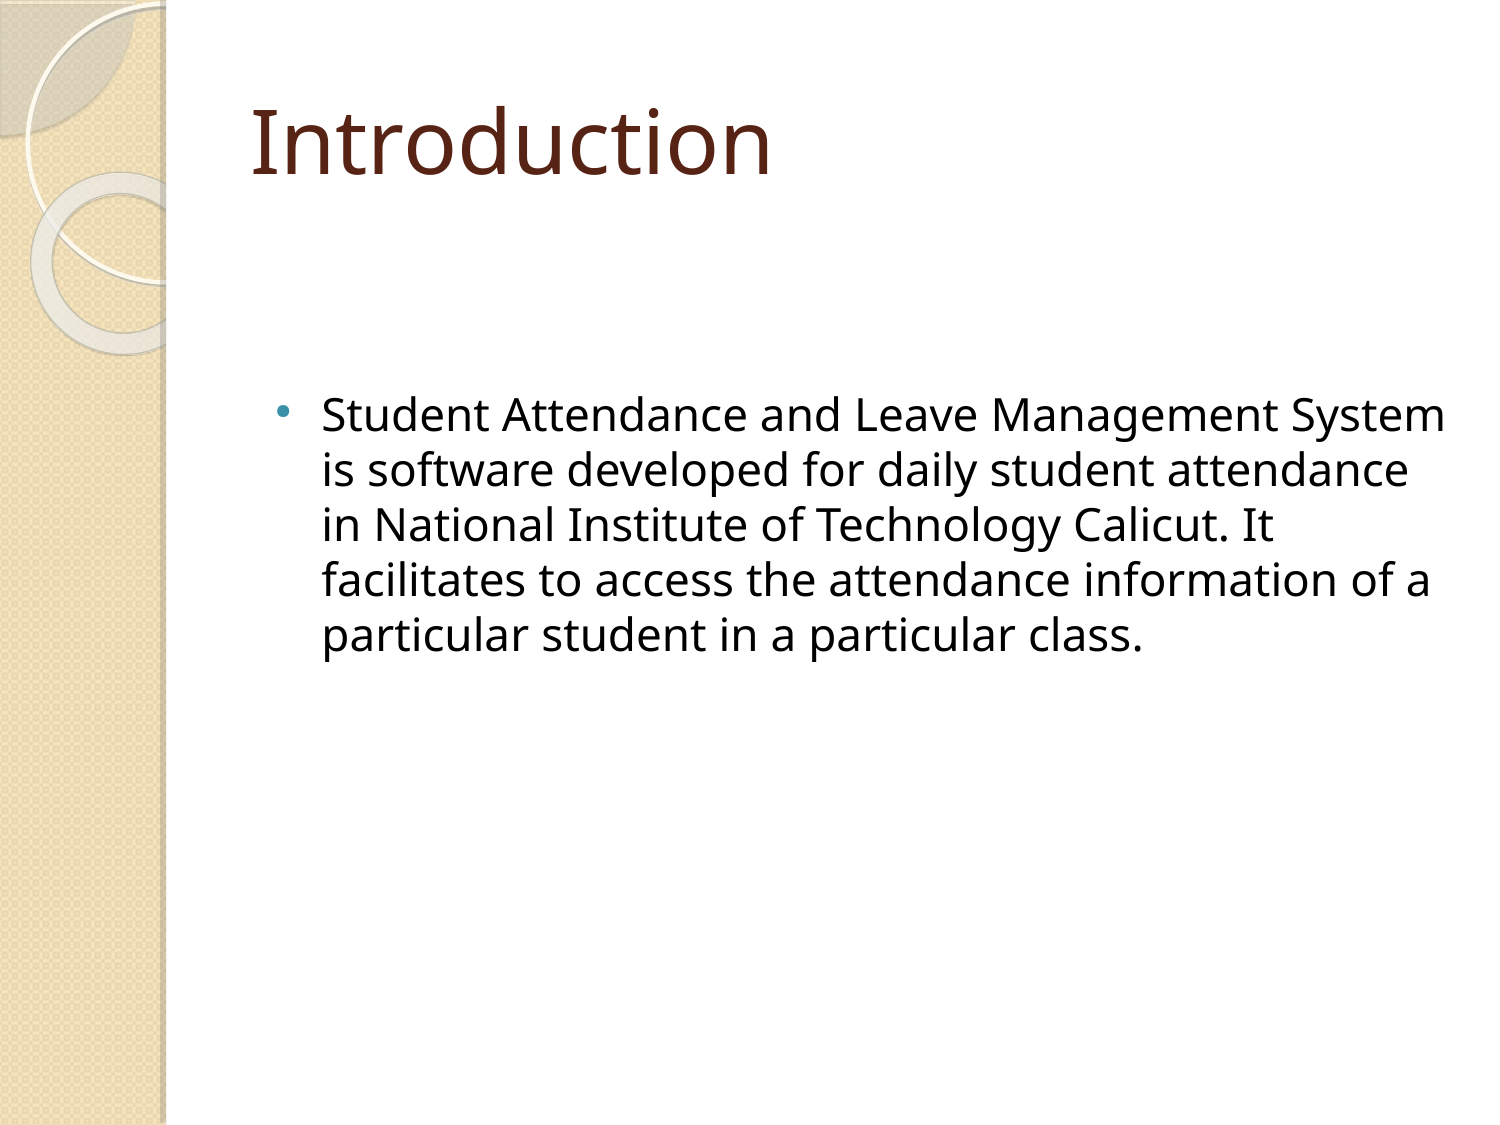

Introduction
Student Attendance and Leave Management System is software developed for daily student attendance in National Institute of Technology Calicut. It facilitates to access the attendance information of a particular student in a particular class.